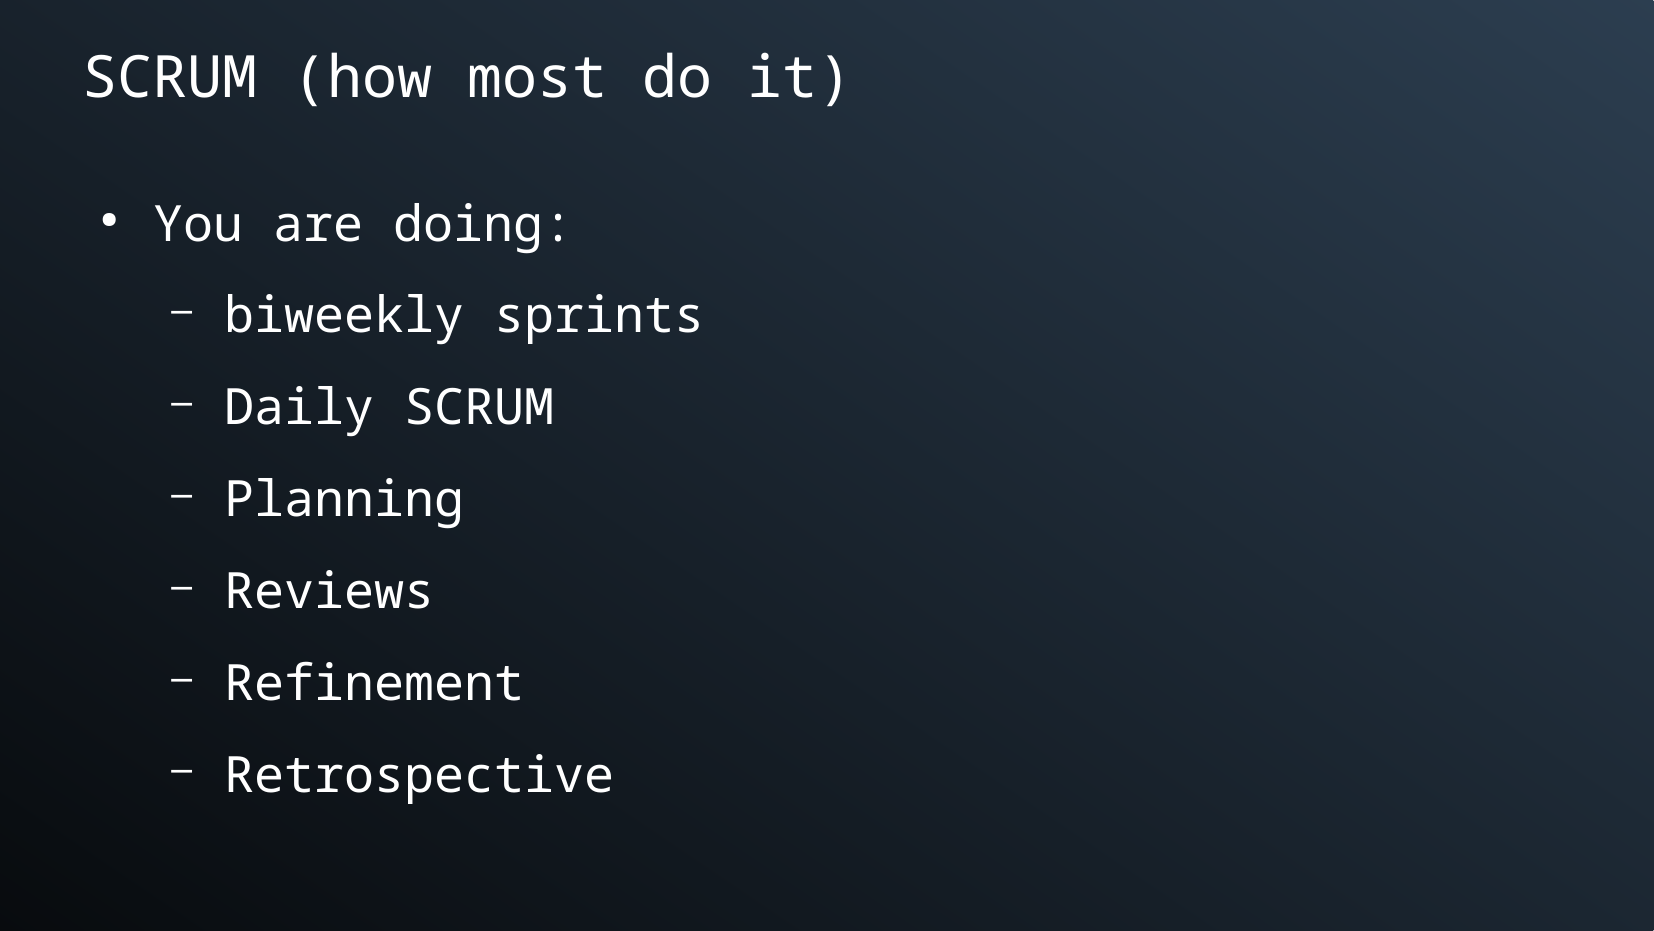

# SCRUM (how most do it)
You are doing:
biweekly sprints
Daily SCRUM
Planning
Reviews
Refinement
Retrospective